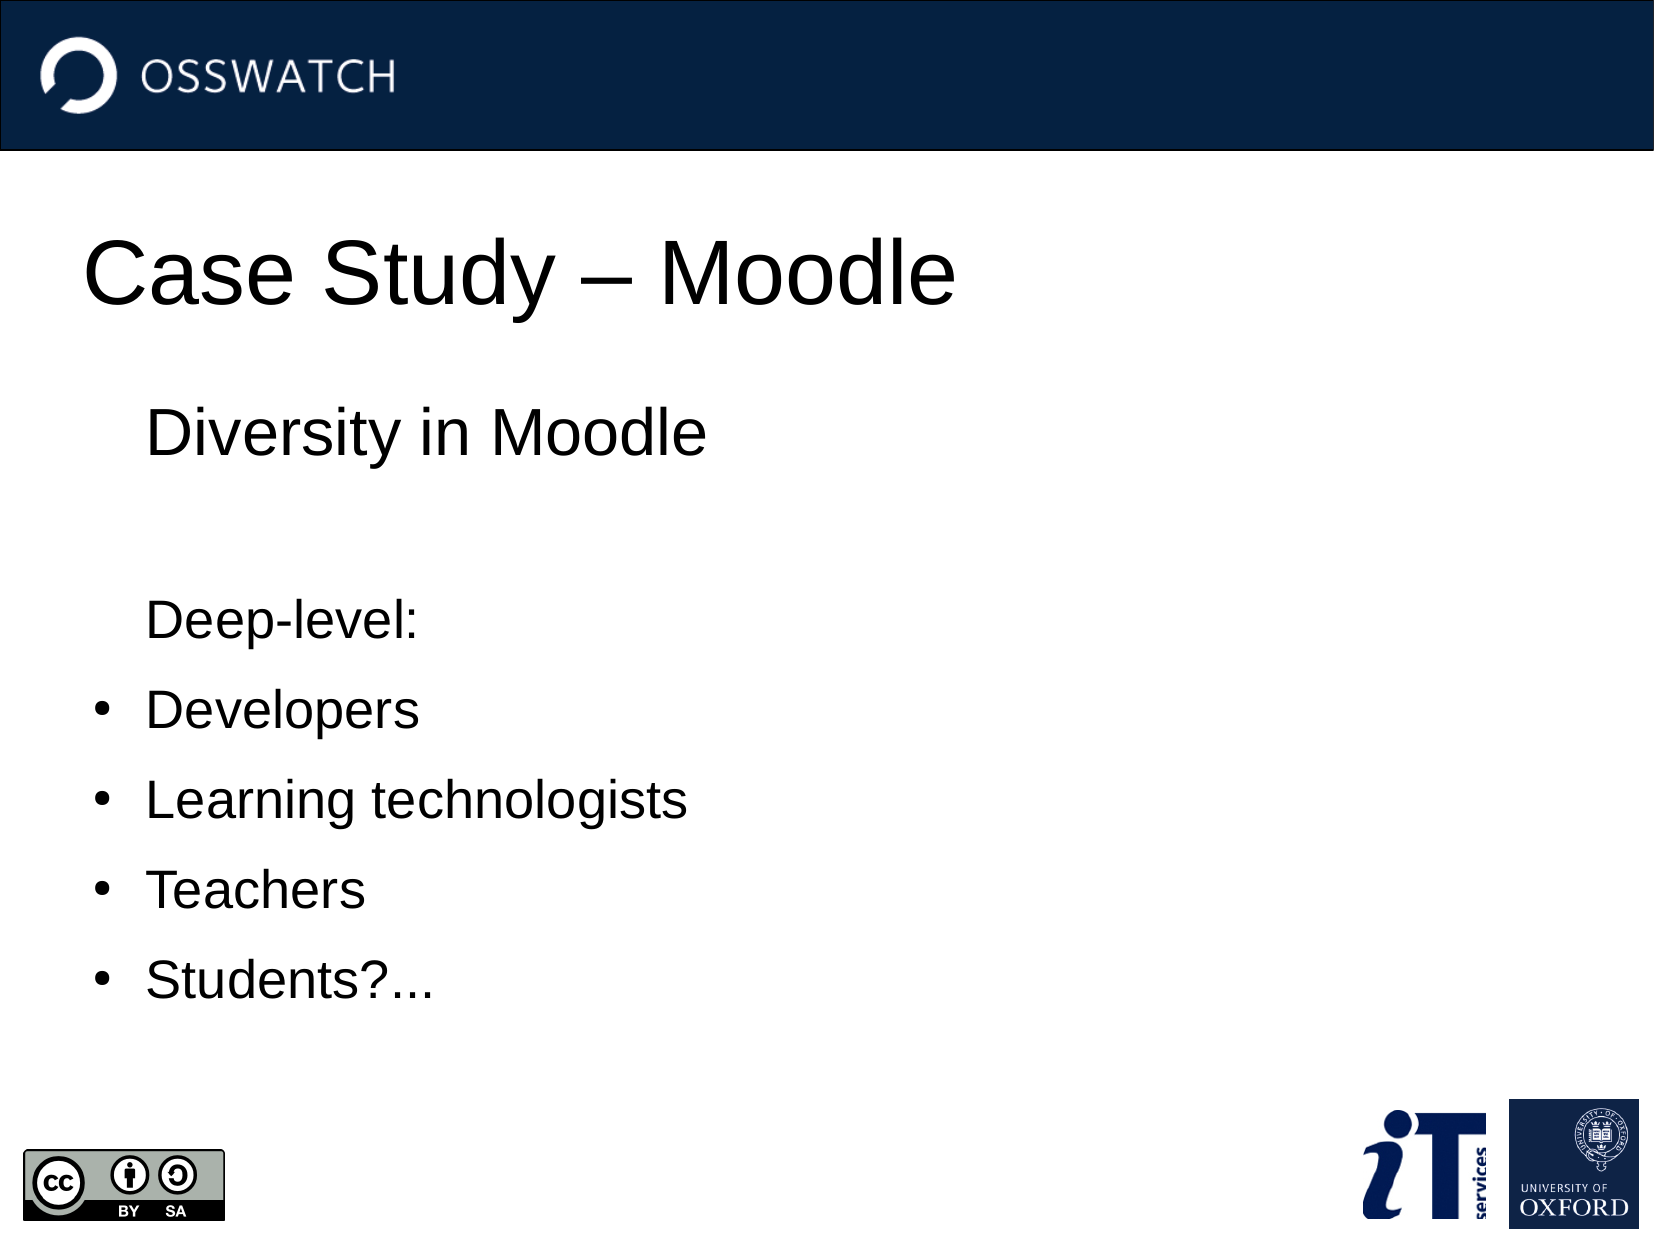

# Case Study – Moodle
Diversity in Moodle
Deep-level:
Developers
Learning technologists
Teachers
Students?...